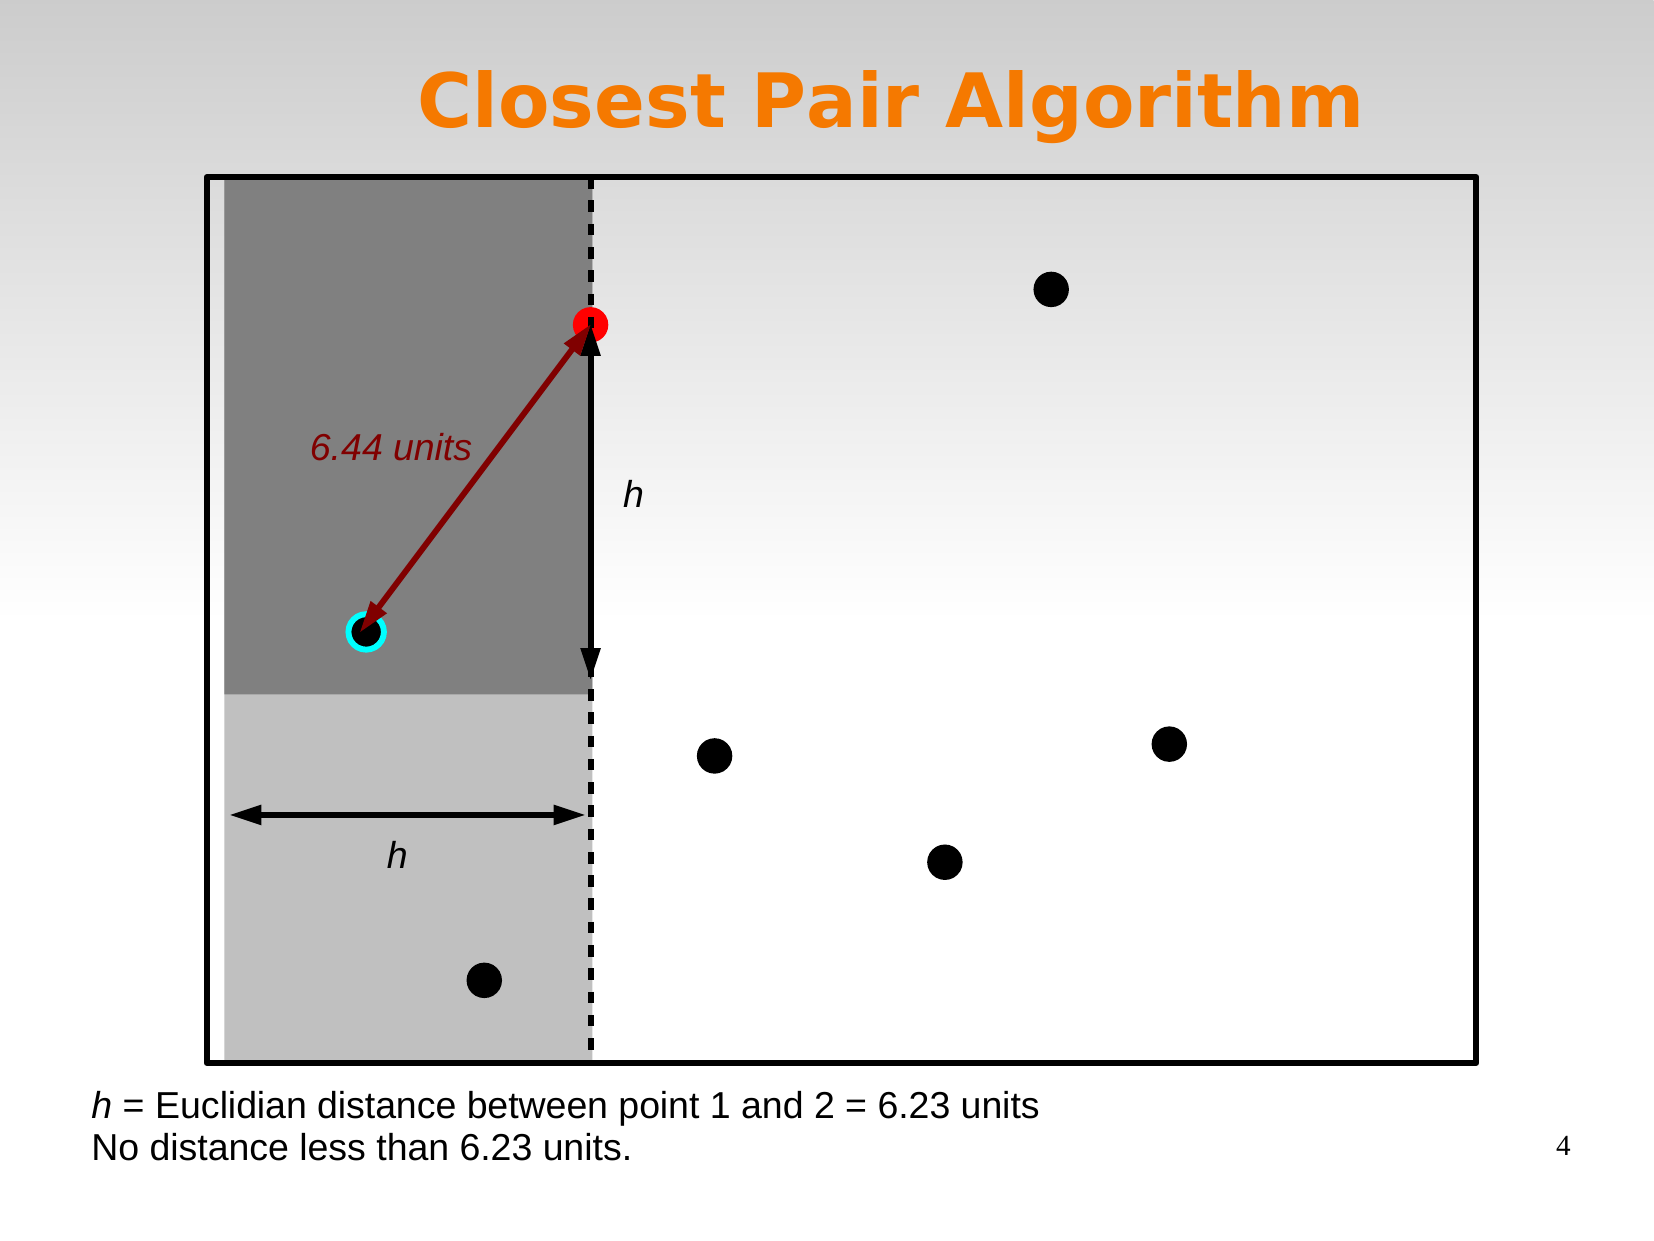

# Closest Pair Algorithm
6.44 units
h
h
h = Euclidian distance between point 1 and 2 = 6.23 units
No distance less than 6.23 units.
4